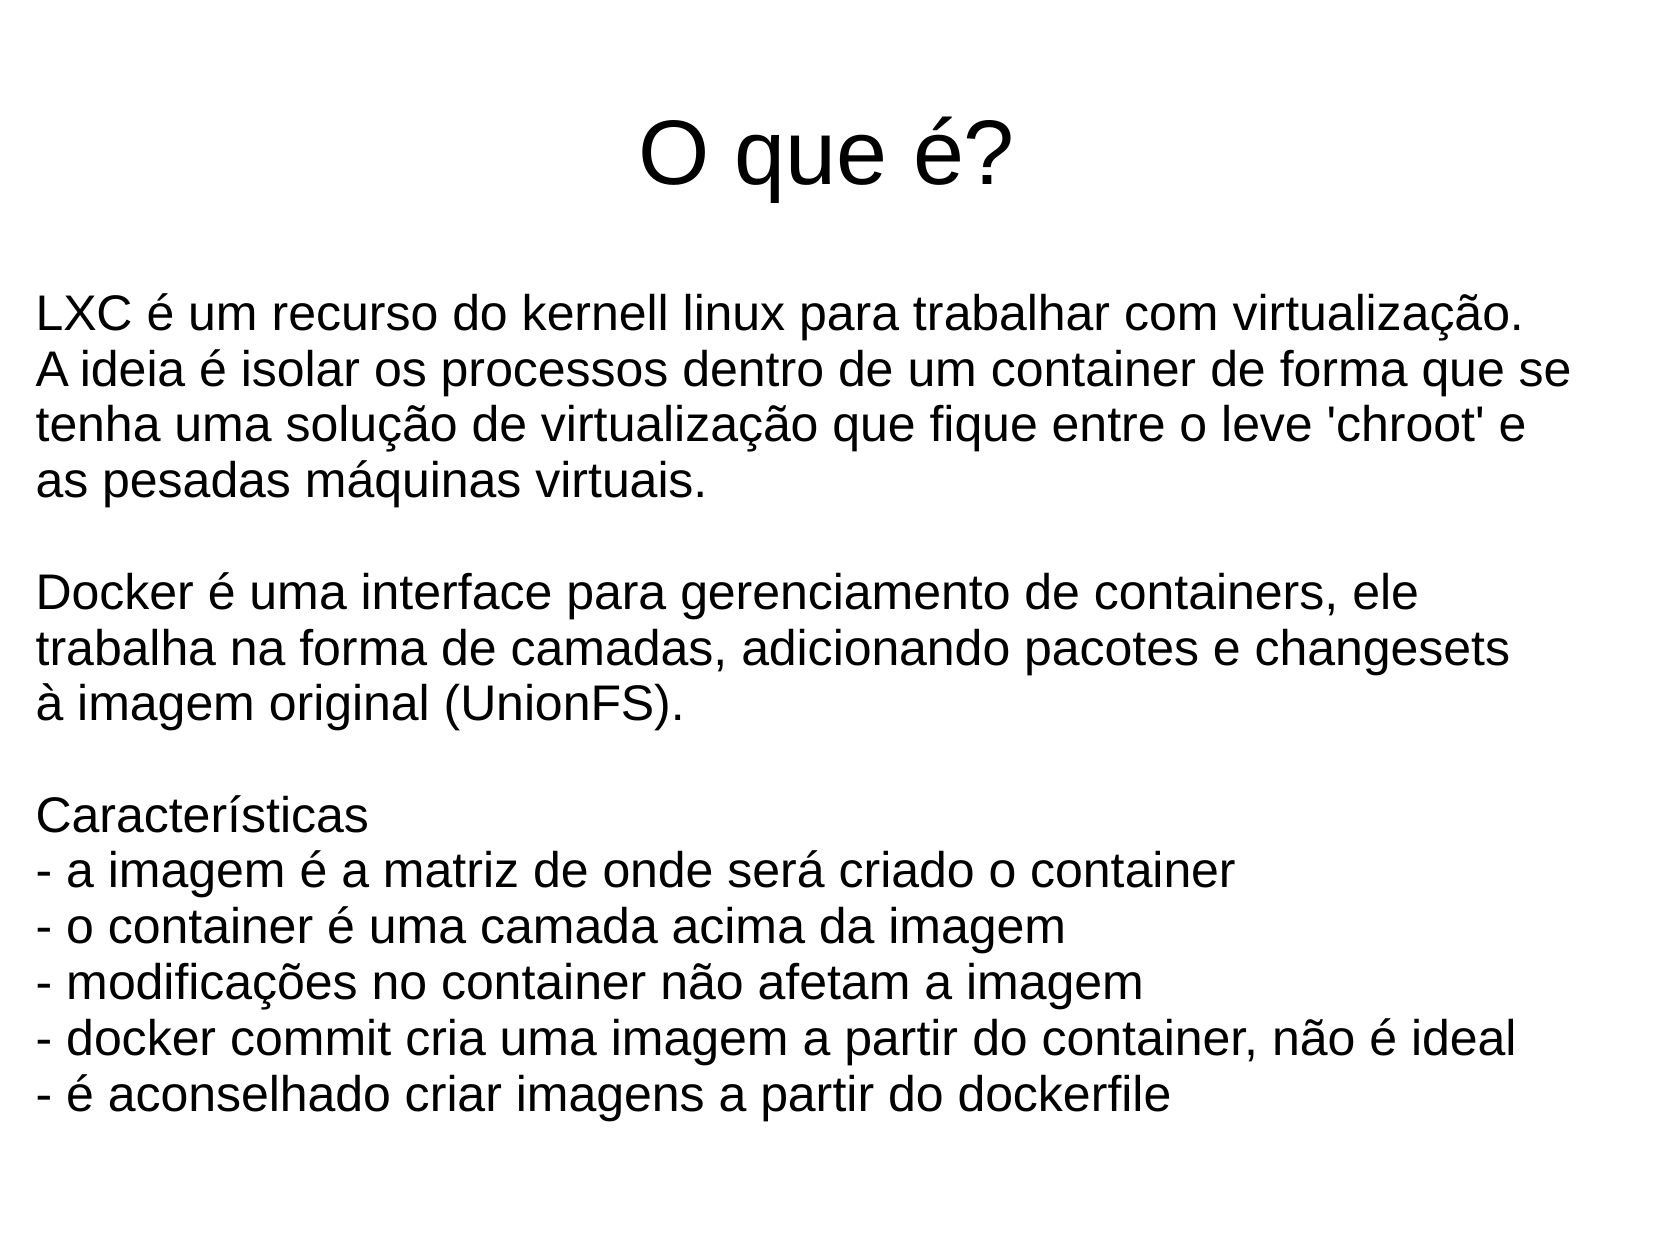

# O que é?
LXC é um recurso do kernell linux para trabalhar com virtualização.
A ideia é isolar os processos dentro de um container de forma que se
tenha uma solução de virtualização que fique entre o leve 'chroot' e
as pesadas máquinas virtuais.
Docker é uma interface para gerenciamento de containers, ele
trabalha na forma de camadas, adicionando pacotes e changesets
à imagem original (UnionFS).
Características
- a imagem é a matriz de onde será criado o container
- o container é uma camada acima da imagem
- modificações no container não afetam a imagem
- docker commit cria uma imagem a partir do container, não é ideal
- é aconselhado criar imagens a partir do dockerfile